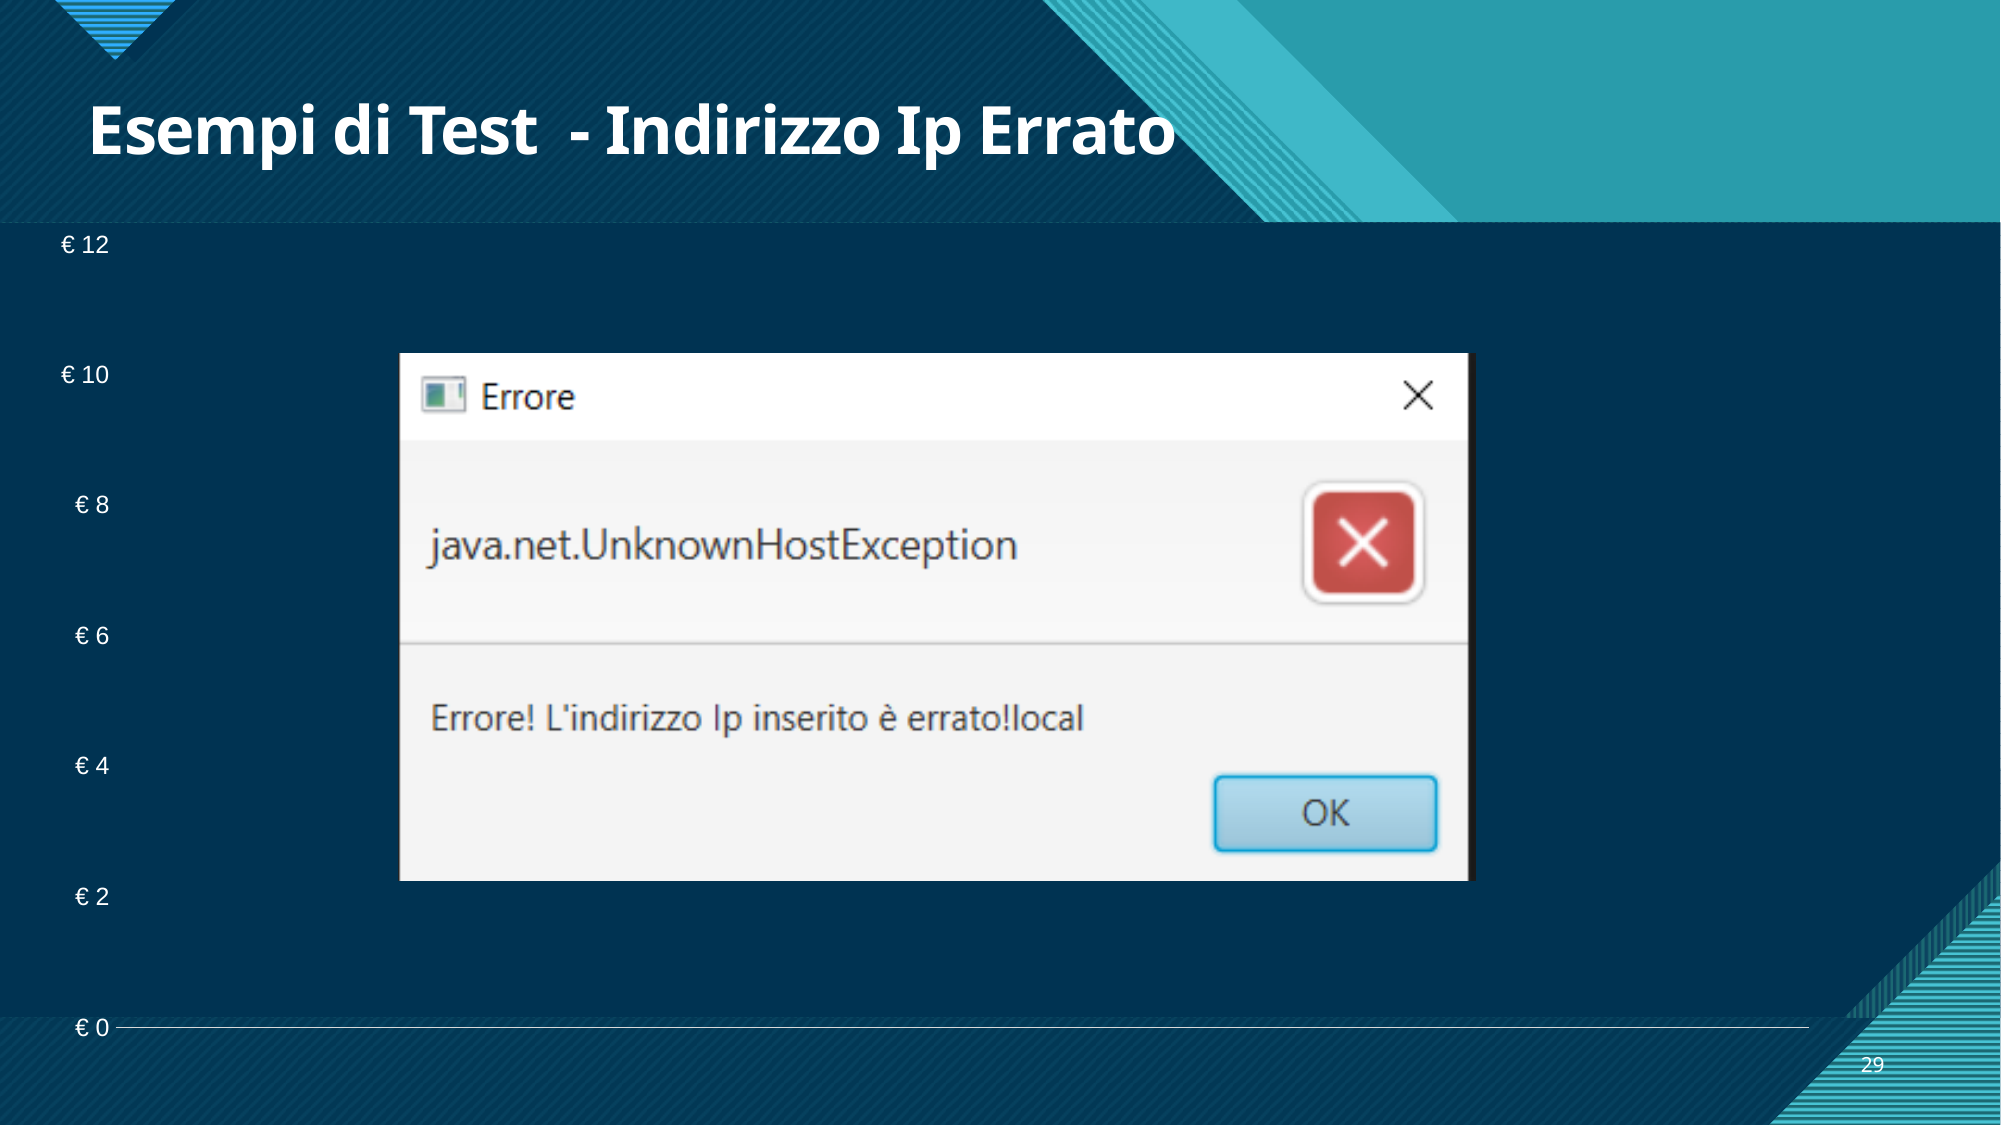

# Esempi di Test - Indirizzo Ip Errato
[unsupported chart]